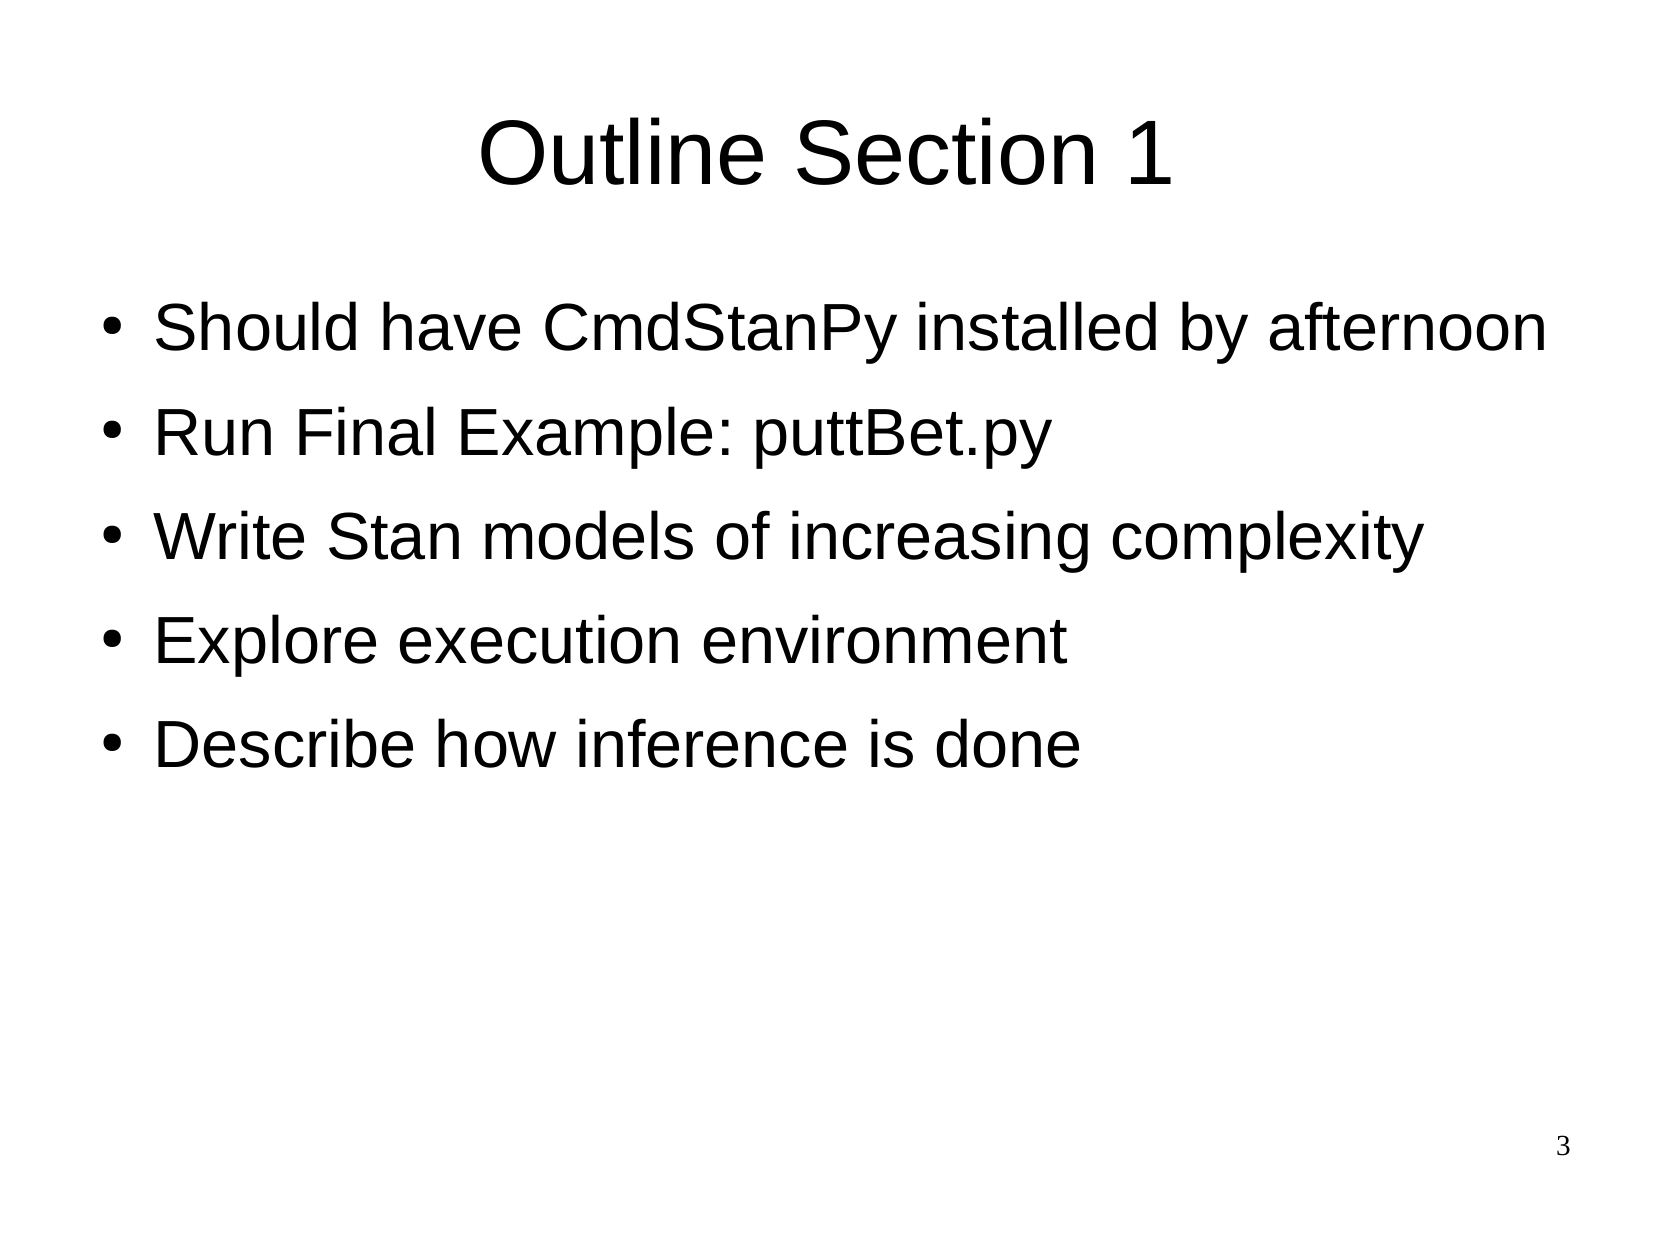

# Outline Section 1
Should have CmdStanPy installed by afternoon
Run Final Example: puttBet.py
Write Stan models of increasing complexity
Explore execution environment
Describe how inference is done
3